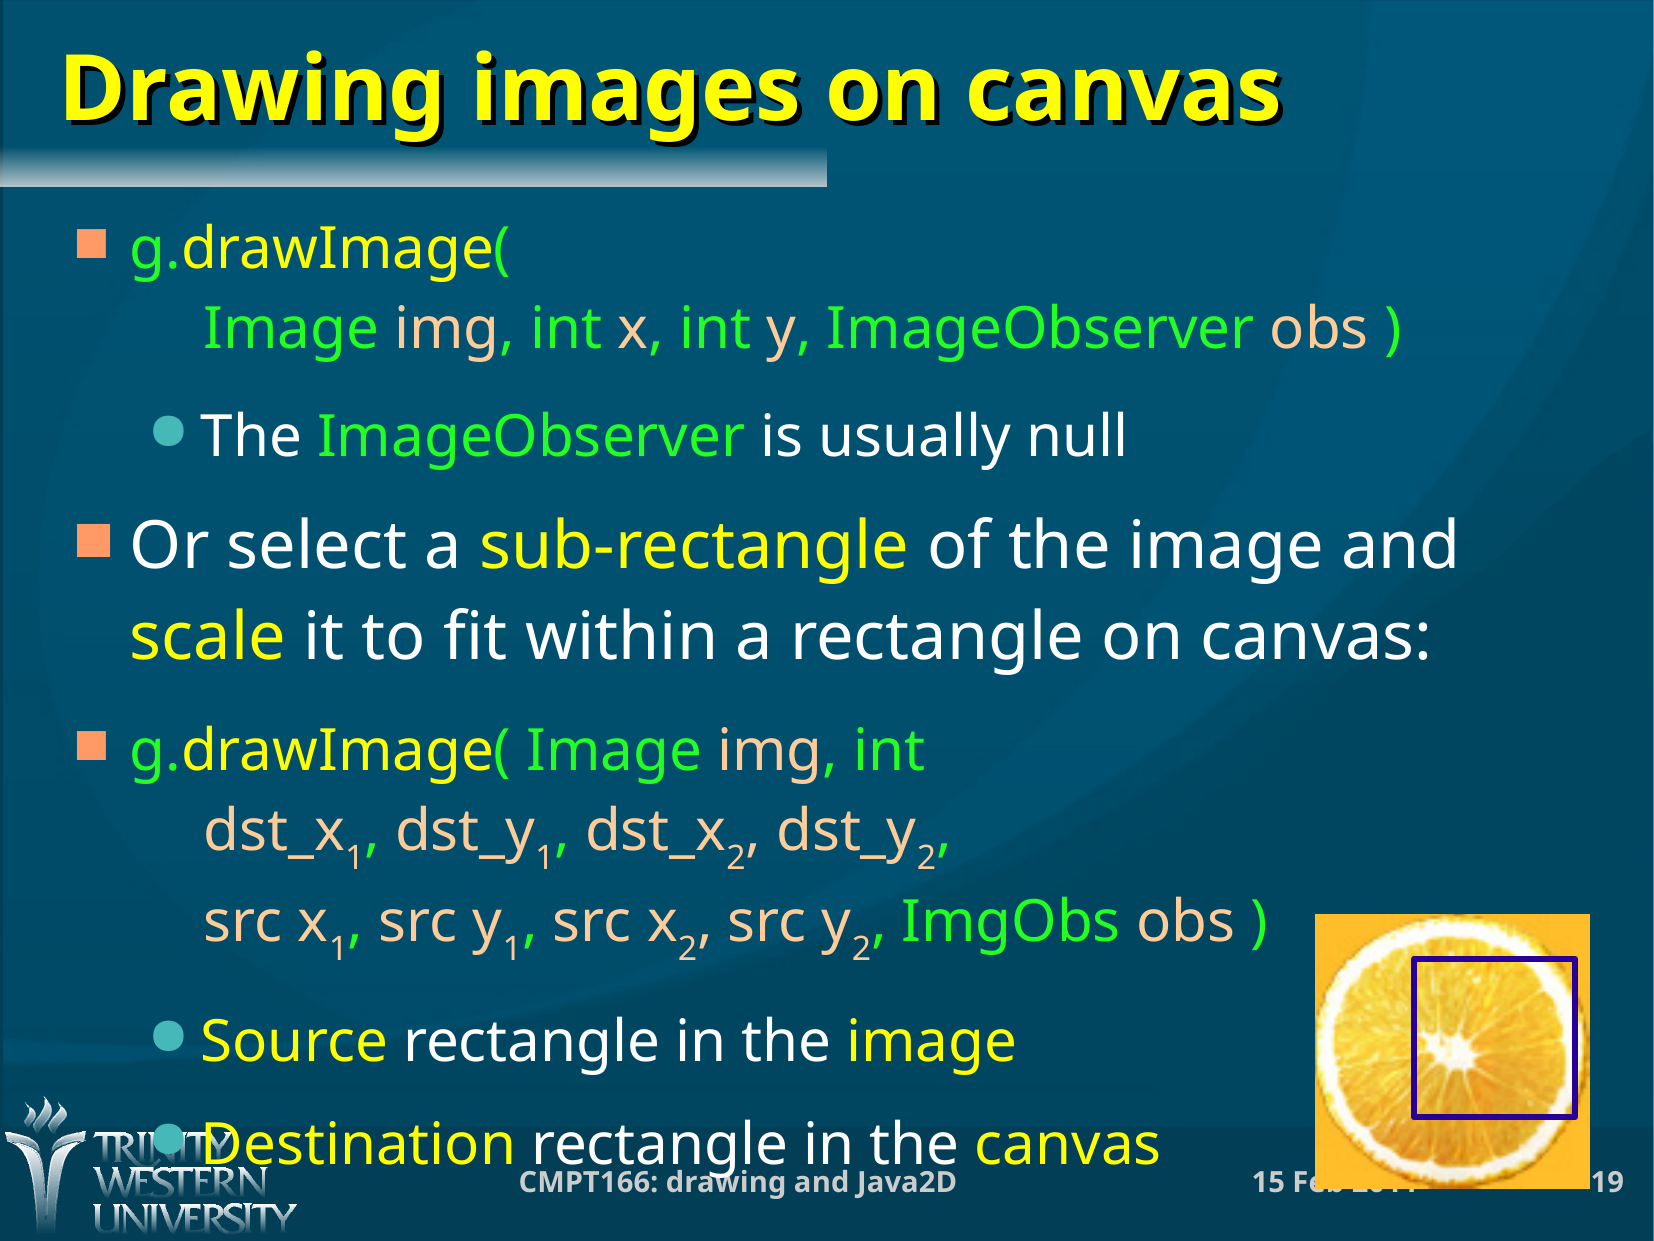

# Drawing images on canvas
g.drawImage(
	Image img, int x, int y, ImageObserver obs )
The ImageObserver is usually null
Or select a sub-rectangle of the image and scale it to fit within a rectangle on canvas:
g.drawImage( Image img, int
	dst_x1, dst_y1, dst_x2, dst_y2,
	src x1, src y1, src x2, src y2, ImgObs obs )
Source rectangle in the image
Destination rectangle in the canvas
CMPT166: drawing and Java2D
15 Feb 2011
19